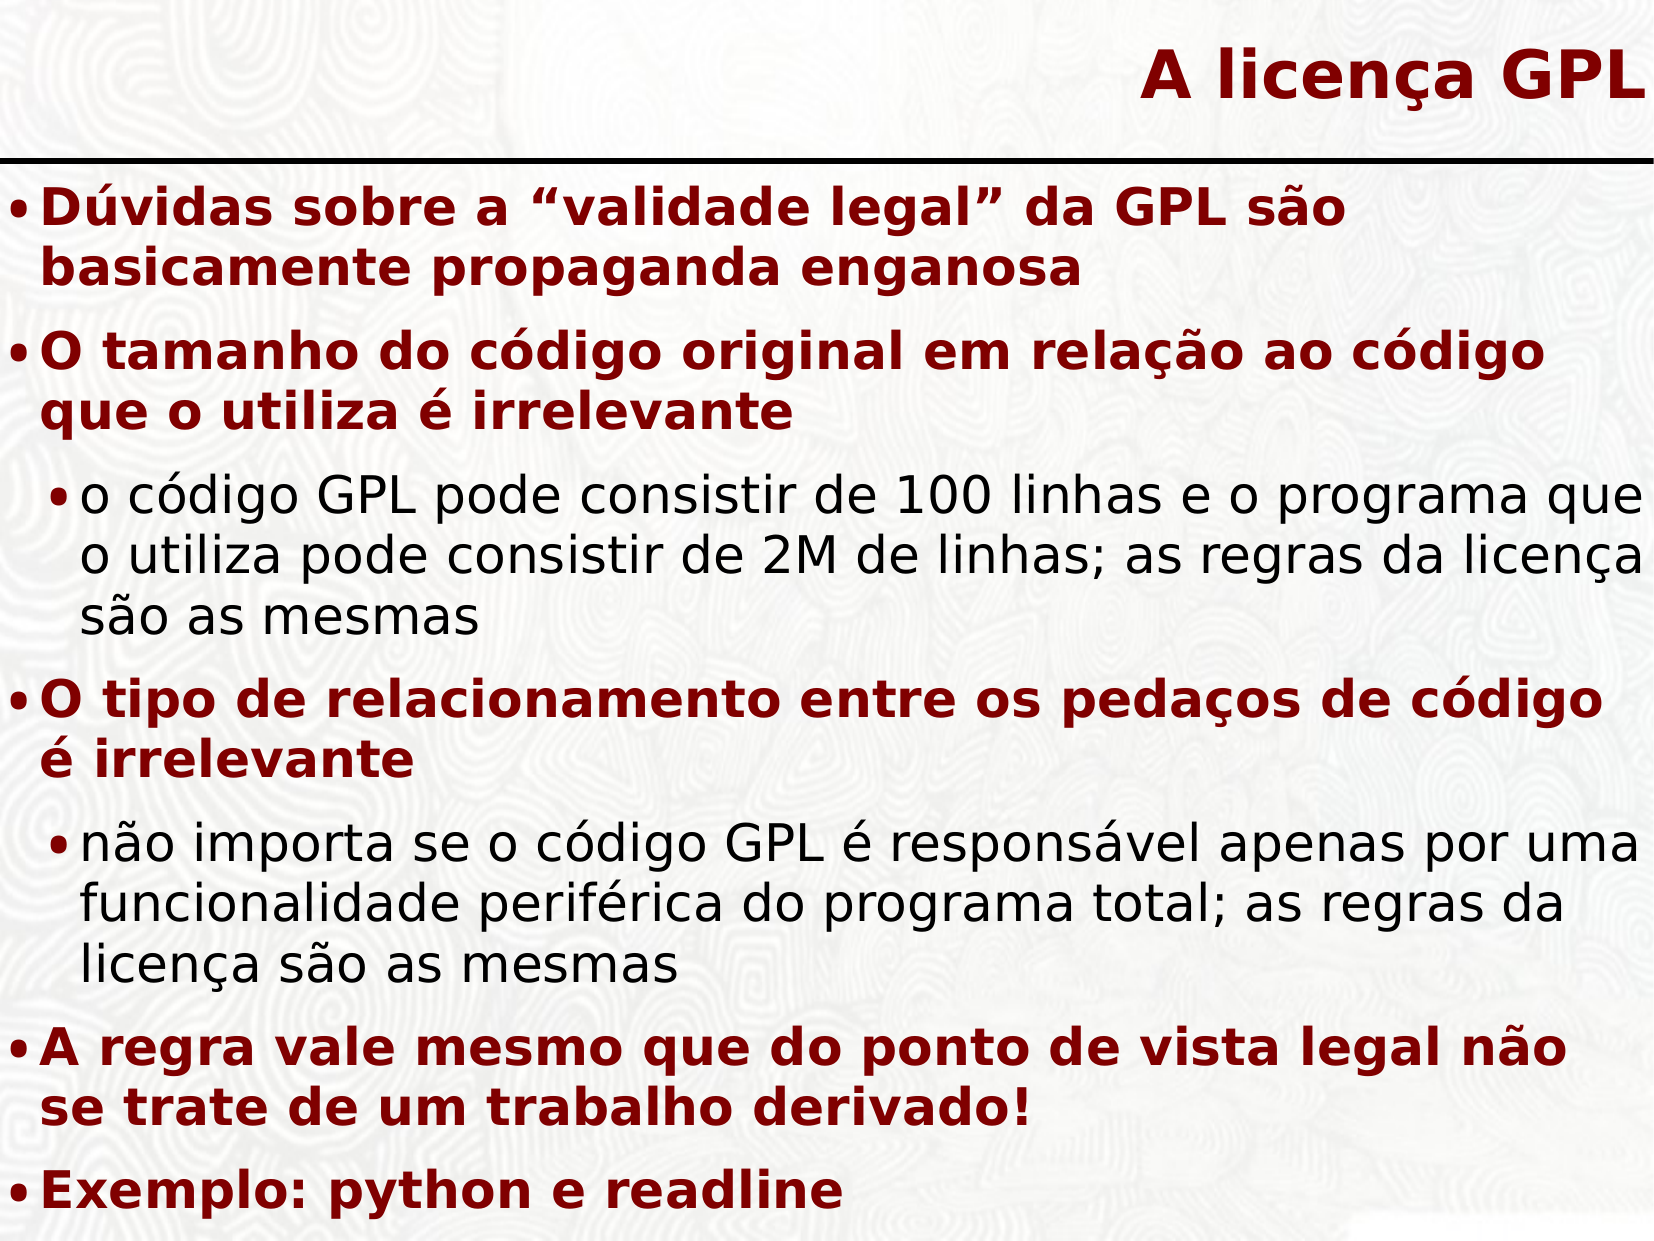

# A licença GPL
Dúvidas sobre a “validade legal” da GPL são basicamente propaganda enganosa
O tamanho do código original em relação ao código que o utiliza é irrelevante
o código GPL pode consistir de 100 linhas e o programa que o utiliza pode consistir de 2M de linhas; as regras da licença são as mesmas
O tipo de relacionamento entre os pedaços de código é irrelevante
não importa se o código GPL é responsável apenas por uma funcionalidade periférica do programa total; as regras da licença são as mesmas
A regra vale mesmo que do ponto de vista legal não se trate de um trabalho derivado!
Exemplo: python e readline